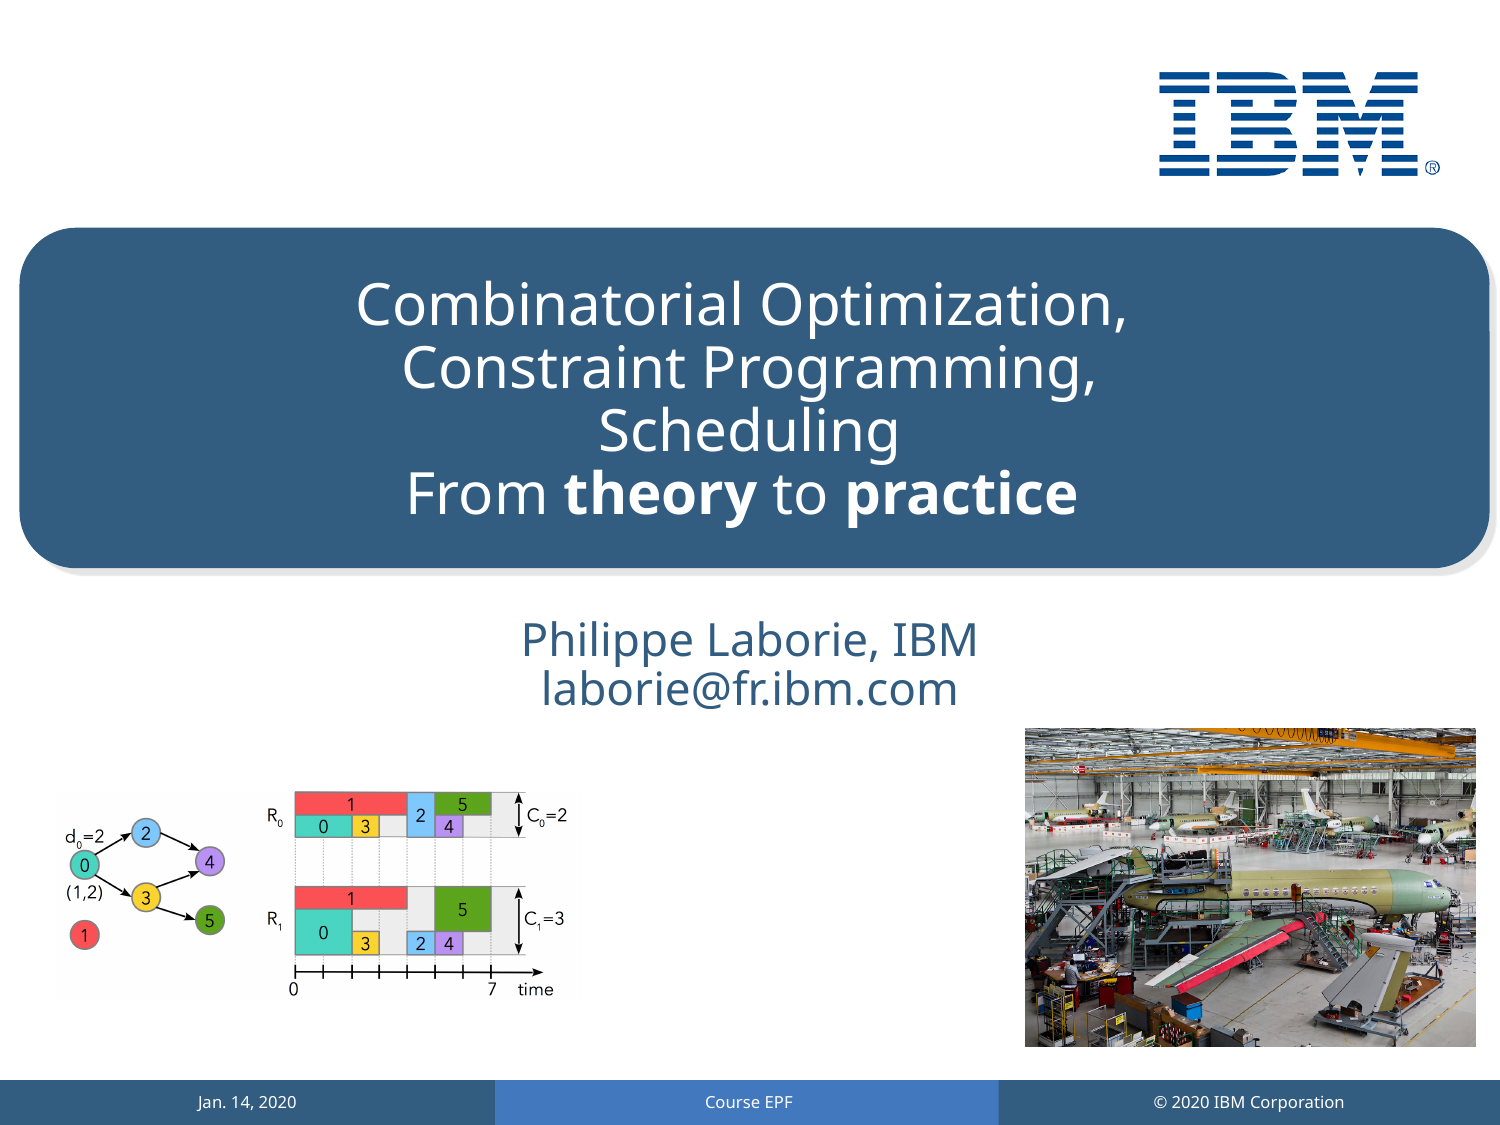

# Combinatorial Optimization, Constraint Programming, Scheduling From theory to practice Philippe Laborie, IBM laborie@fr.ibm.com